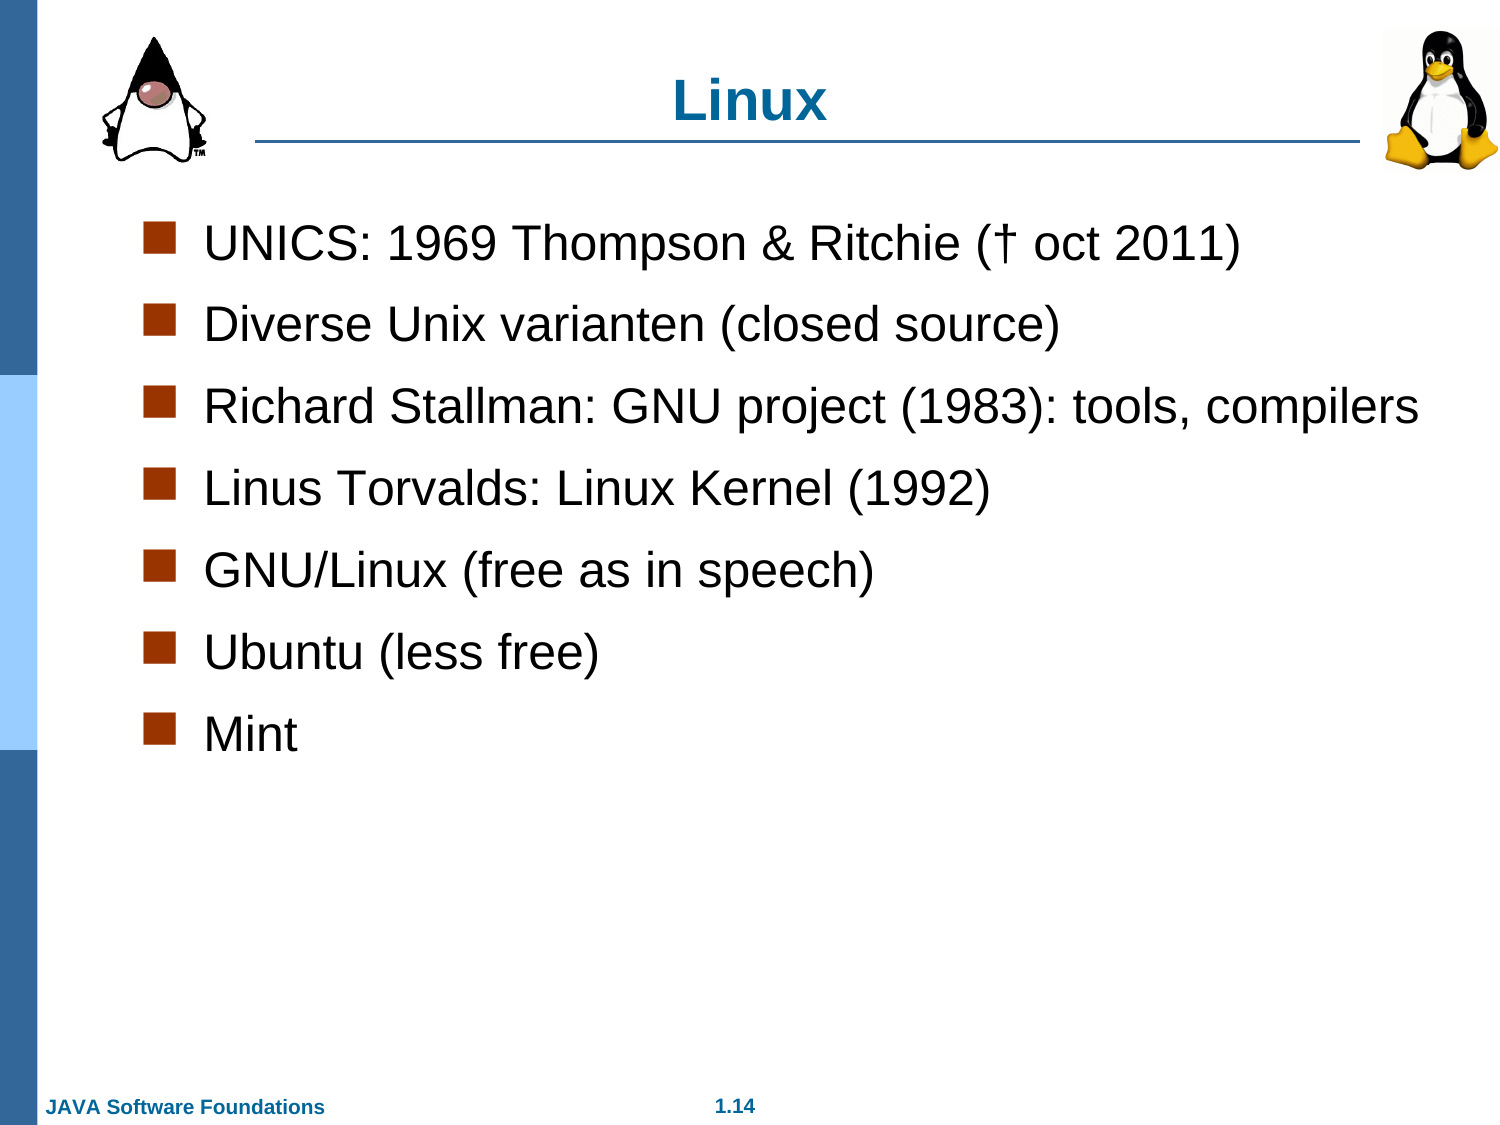

# Linux
UNICS: 1969 Thompson & Ritchie († oct 2011)
Diverse Unix varianten (closed source)
Richard Stallman: GNU project (1983): tools, compilers
Linus Torvalds: Linux Kernel (1992)
GNU/Linux (free as in speech)
Ubuntu (less free)
Mint